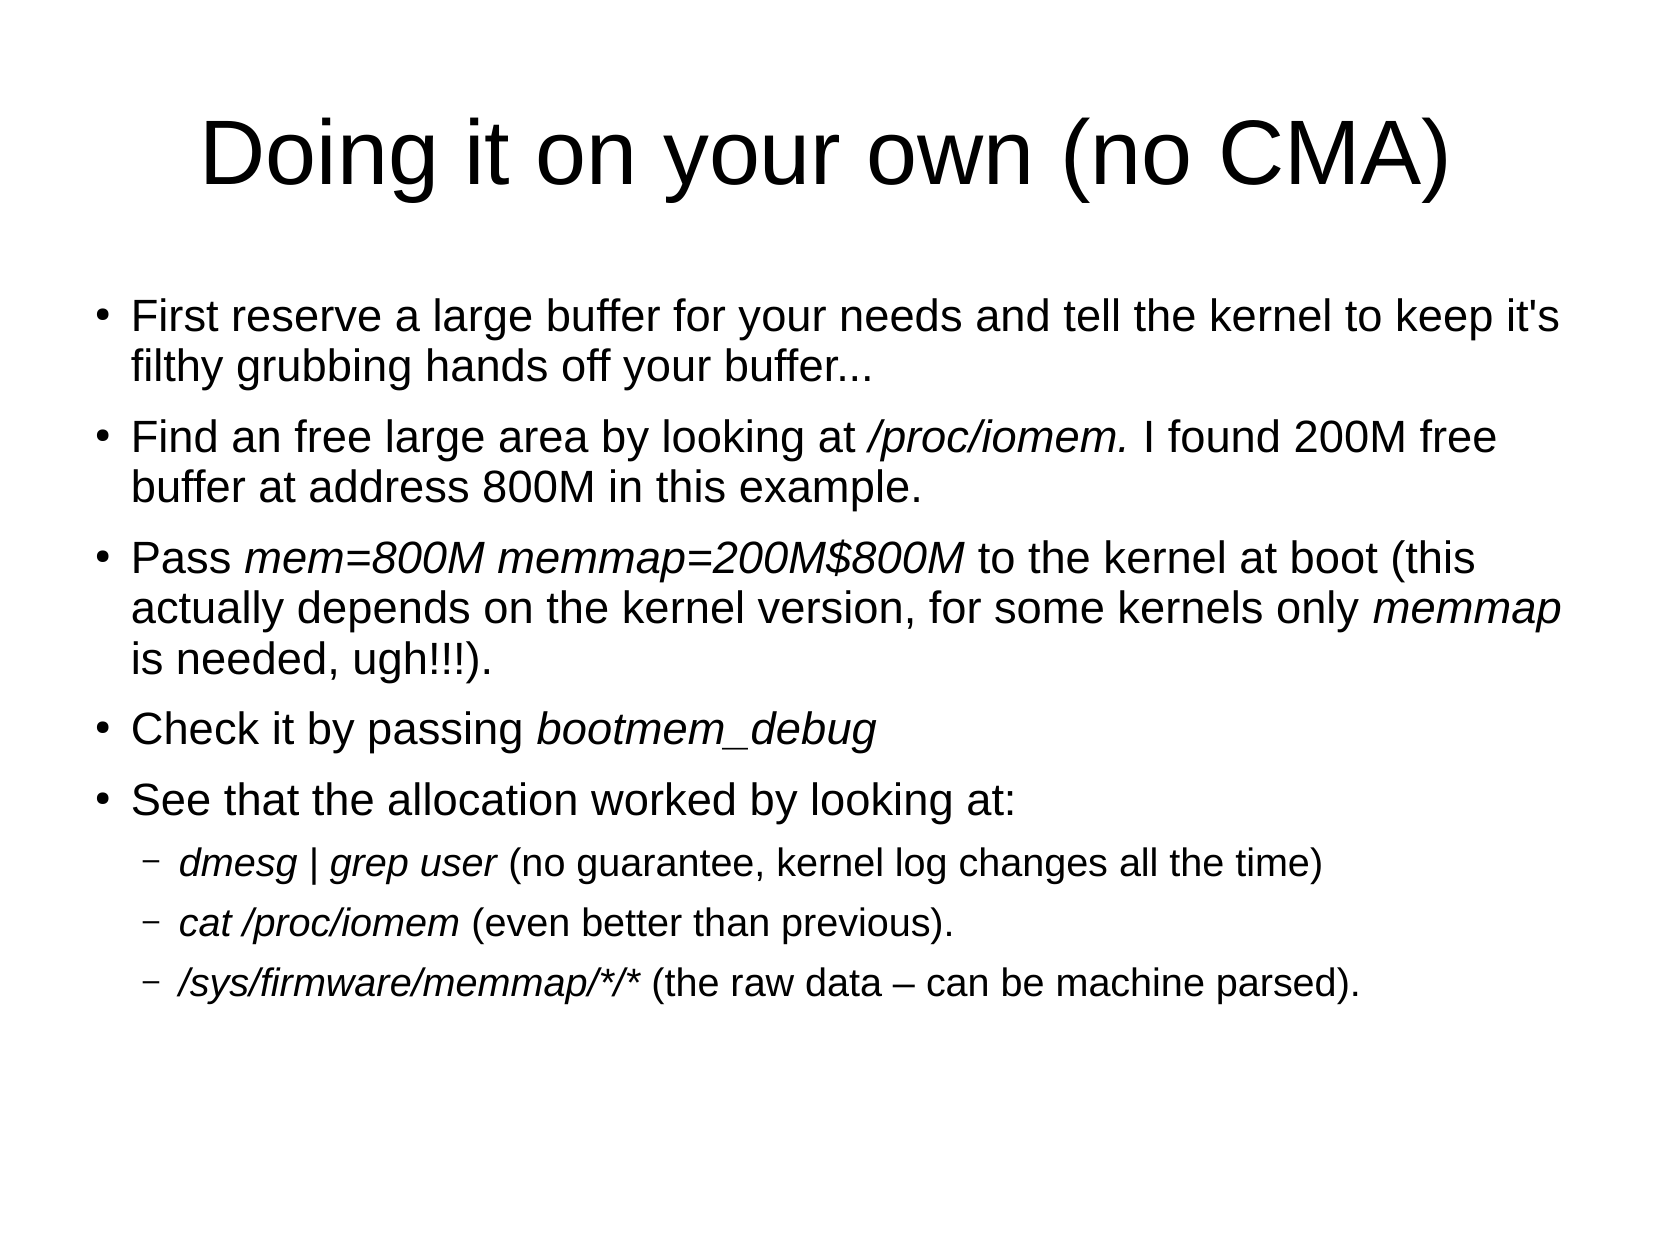

# Doing it on your own (no CMA)
First reserve a large buffer for your needs and tell the kernel to keep it's filthy grubbing hands off your buffer...
Find an free large area by looking at /proc/iomem. I found 200M free buffer at address 800M in this example.
Pass mem=800M memmap=200M$800M to the kernel at boot (this actually depends on the kernel version, for some kernels only memmap is needed, ugh!!!).
Check it by passing bootmem_debug
See that the allocation worked by looking at:
dmesg | grep user (no guarantee, kernel log changes all the time)
cat /proc/iomem (even better than previous).
/sys/firmware/memmap/*/* (the raw data – can be machine parsed).